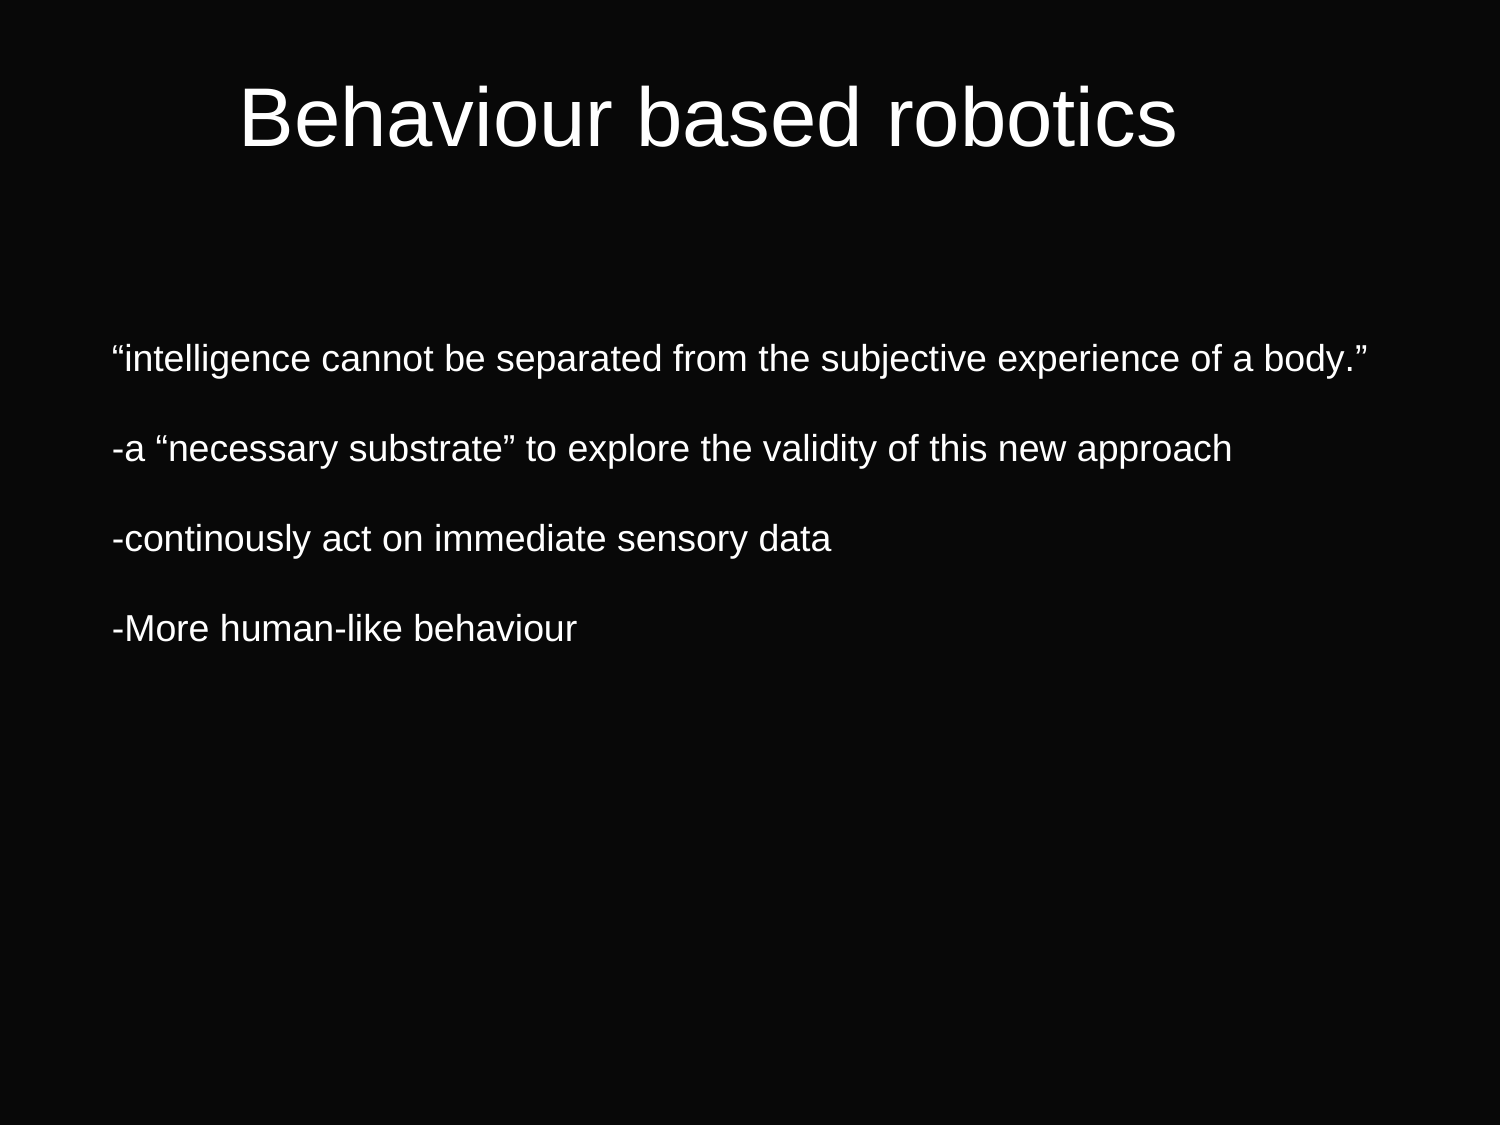

Behaviour based robotics
#
“intelligence cannot be separated from the subjective experience of a body.”
-a “necessary substrate” to explore the validity of this new approach
-continously act on immediate sensory data
-More human-like behaviour